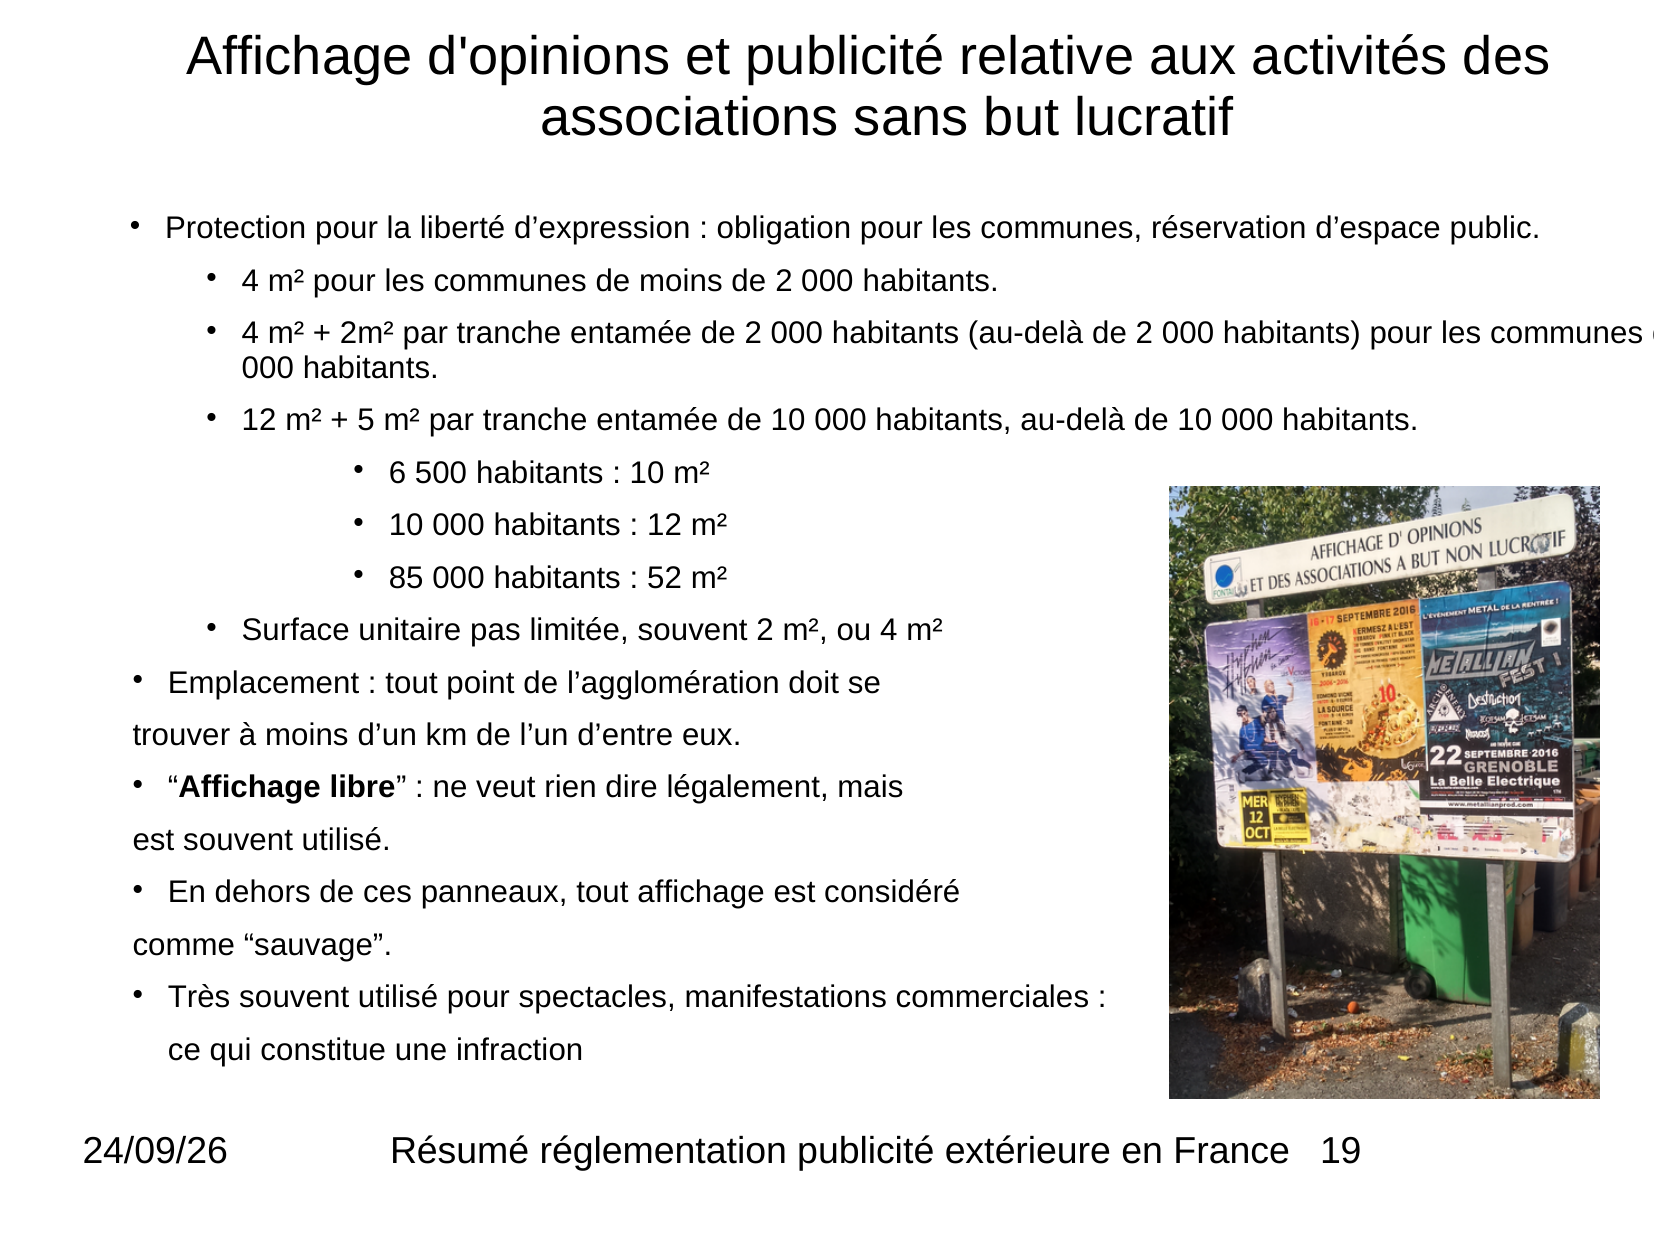

# Affichage d'opinions et publicité relative aux activités des associations sans but lucratif
Protection pour la liberté d’expression : obligation pour les communes, réservation d’espace public.
4 m² pour les communes de moins de 2 000 habitants.
4 m² + 2m² par tranche entamée de 2 000 habitants (au-delà de 2 000 habitants) pour les communes de plus de 4 000 habitants.
12 m² + 5 m² par tranche entamée de 10 000 habitants, au-delà de 10 000 habitants.
6 500 habitants : 10 m²
10 000 habitants : 12 m²
85 000 habitants : 52 m²
Surface unitaire pas limitée, souvent 2 m², ou 4 m²
Emplacement : tout point de l’agglomération doit se
trouver à moins d’un km de l’un d’entre eux.
“Affichage libre” : ne veut rien dire légalement, mais
est souvent utilisé.
En dehors de ces panneaux, tout affichage est considéré
comme “sauvage”.
Très souvent utilisé pour spectacles, manifestations commerciales :
ce qui constitue une infraction
Résumé réglementation publicité extérieure en France
19